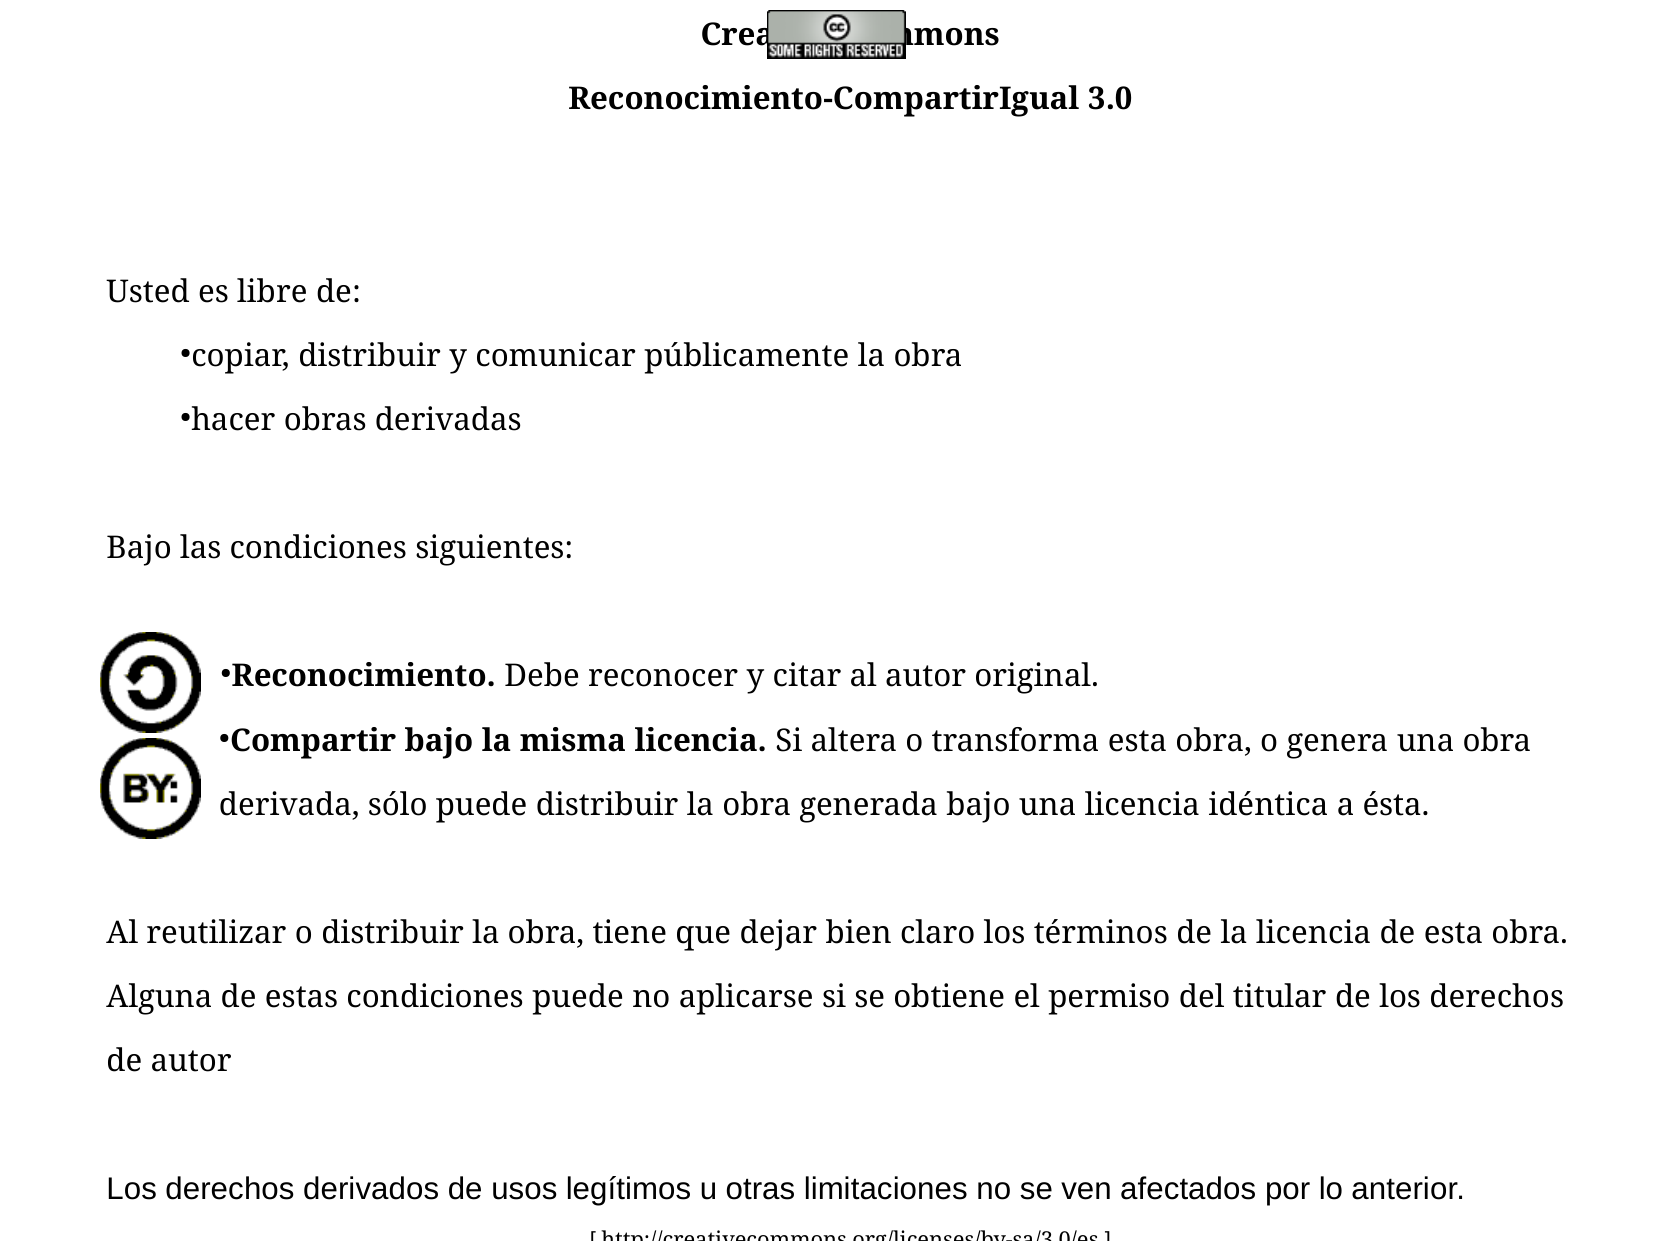

# Este texto se distribuye bajo licencia:
Creative Commons
Reconocimiento-CompartirIgual 3.0
Usted es libre de:
copiar, distribuir y comunicar públicamente la obra
hacer obras derivadas
Bajo las condiciones siguientes:
Reconocimiento. Debe reconocer y citar al autor original.
Compartir bajo la misma licencia. Si altera o transforma esta obra, o genera una obra derivada, sólo puede distribuir la obra generada bajo una licencia idéntica a ésta.
Al reutilizar o distribuir la obra, tiene que dejar bien claro los términos de la licencia de esta obra. Alguna de estas condiciones puede no aplicarse si se obtiene el permiso del titular de los derechos de autor
Los derechos derivados de usos legítimos u otras limitaciones no se ven afectados por lo anterior.
[ http://creativecommons.org/licenses/by-sa/3.0/es ]